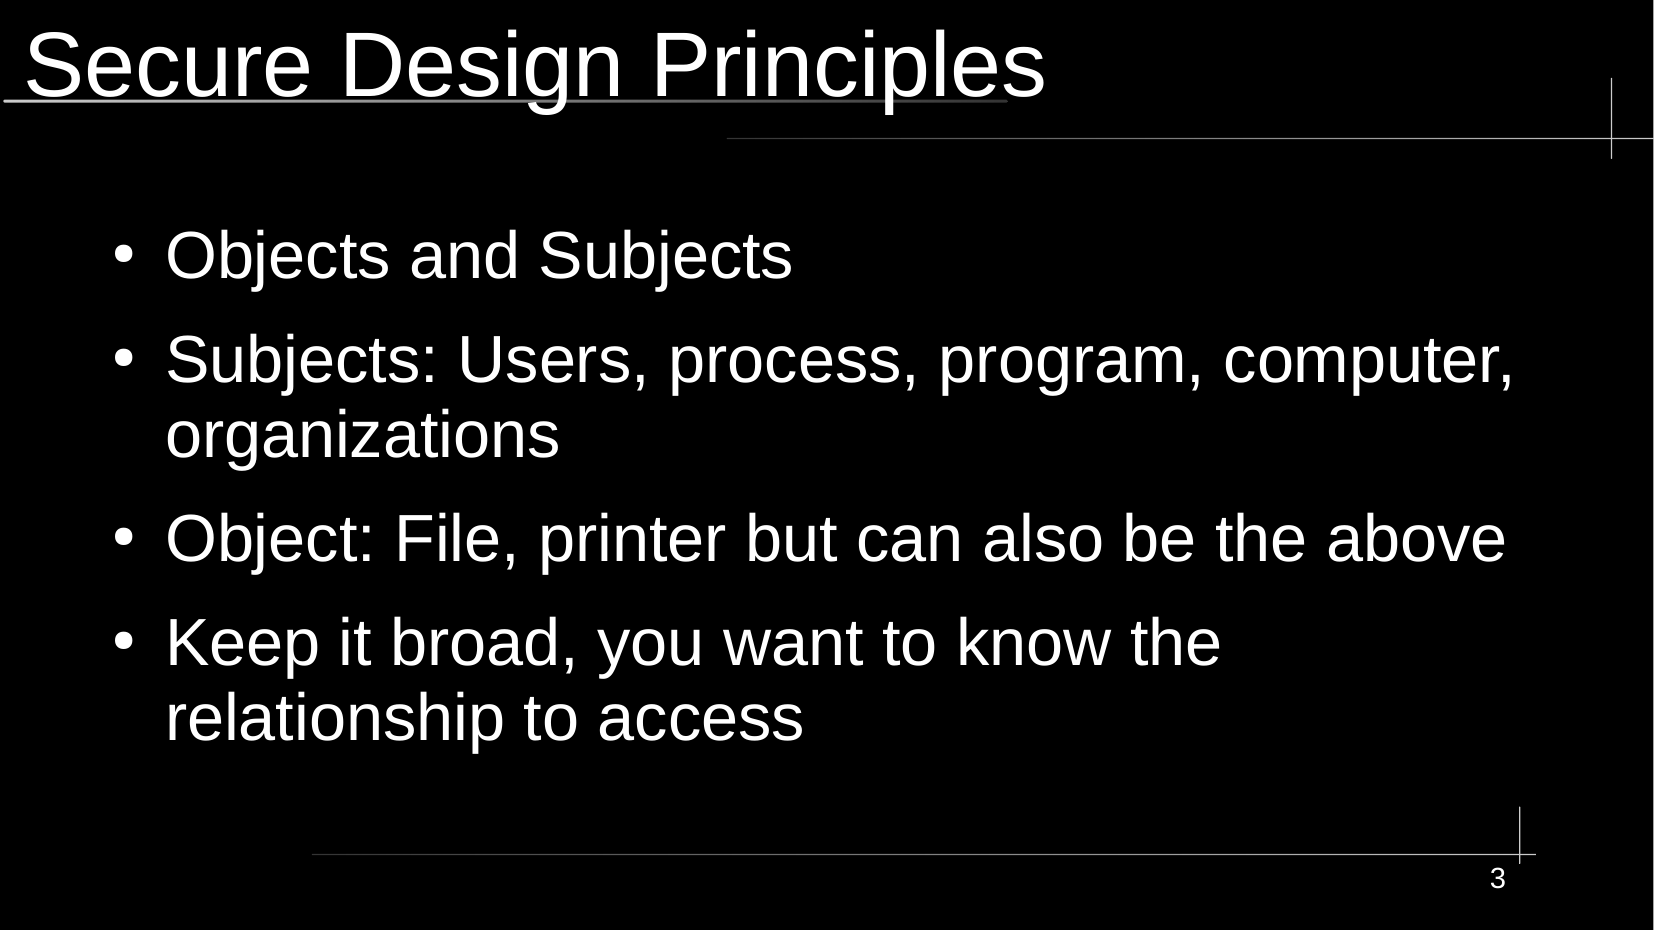

# Secure Design Principles
Objects and Subjects
Subjects: Users, process, program, computer, organizations
Object: File, printer but can also be the above
Keep it broad, you want to know the relationship to access
3